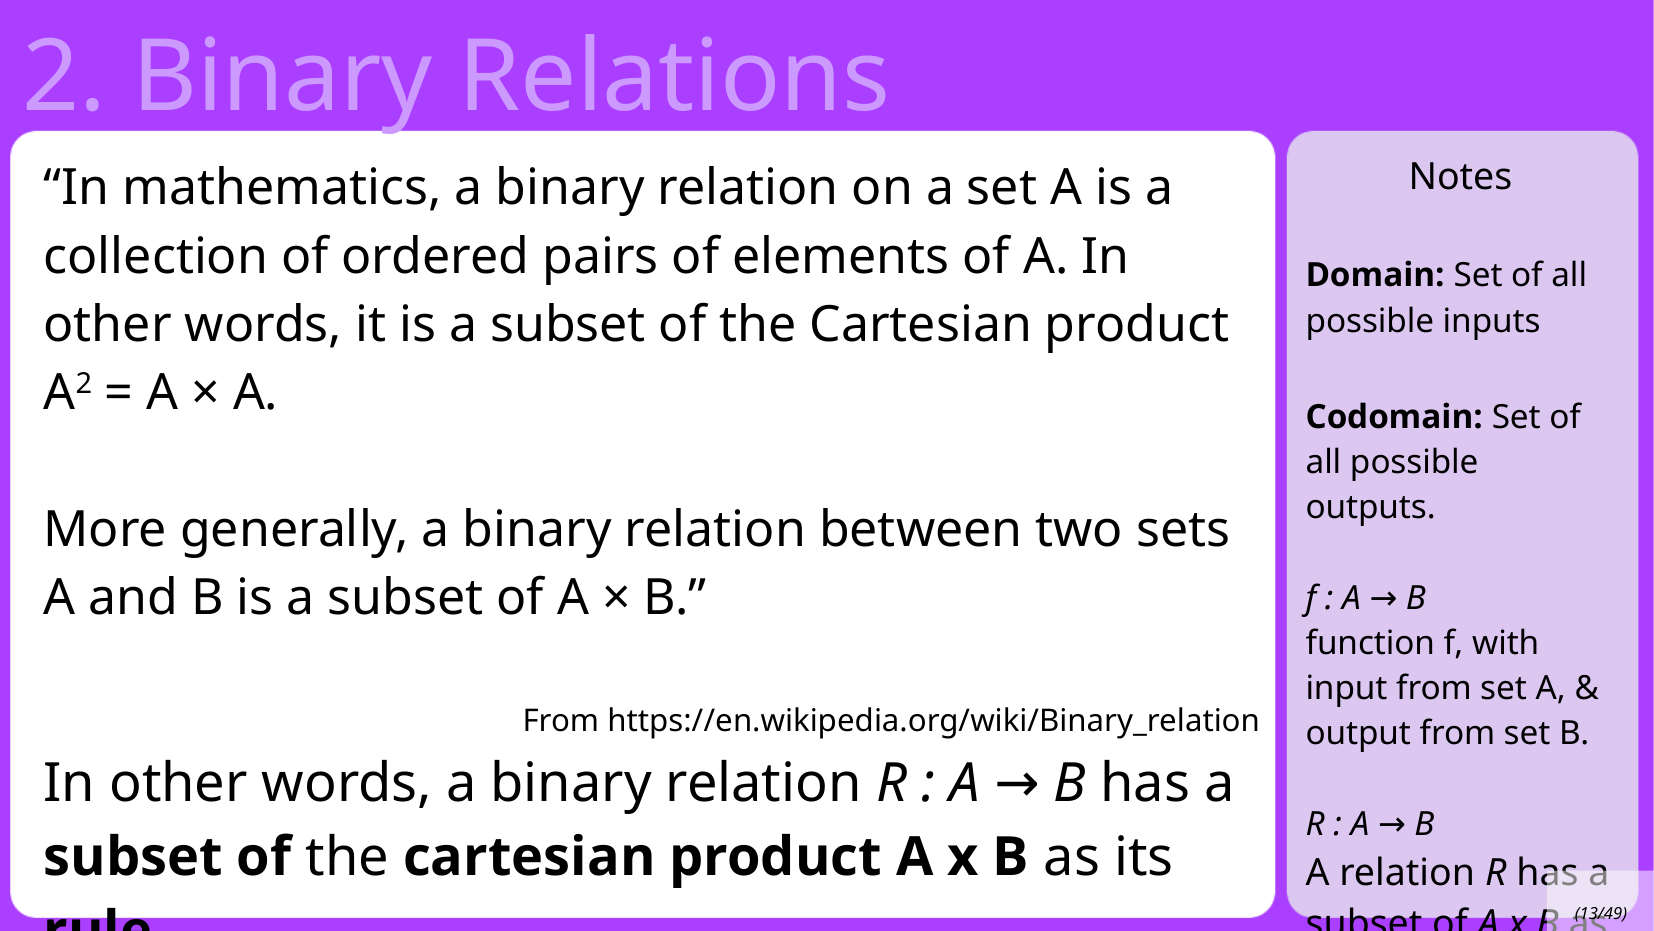

# 2. Binary Relations
Notes
Domain: Set of all possible inputs
Codomain: Set of all possible outputs.
f : A → B
function f, with
input from set A, &
output from set B.
R : A → B
A relation R has a subset of A x B as its rule.
“In mathematics, a binary relation on a set A is a collection of ordered pairs of elements of A. In other words, it is a subset of the Cartesian product
A2 = A × A.
More generally, a binary relation between two sets A and B is a subset of A × B.”
From https://en.wikipedia.org/wiki/Binary_relation
In other words, a binary relation R : A → B has a subset of the cartesian product A x B as its rule.